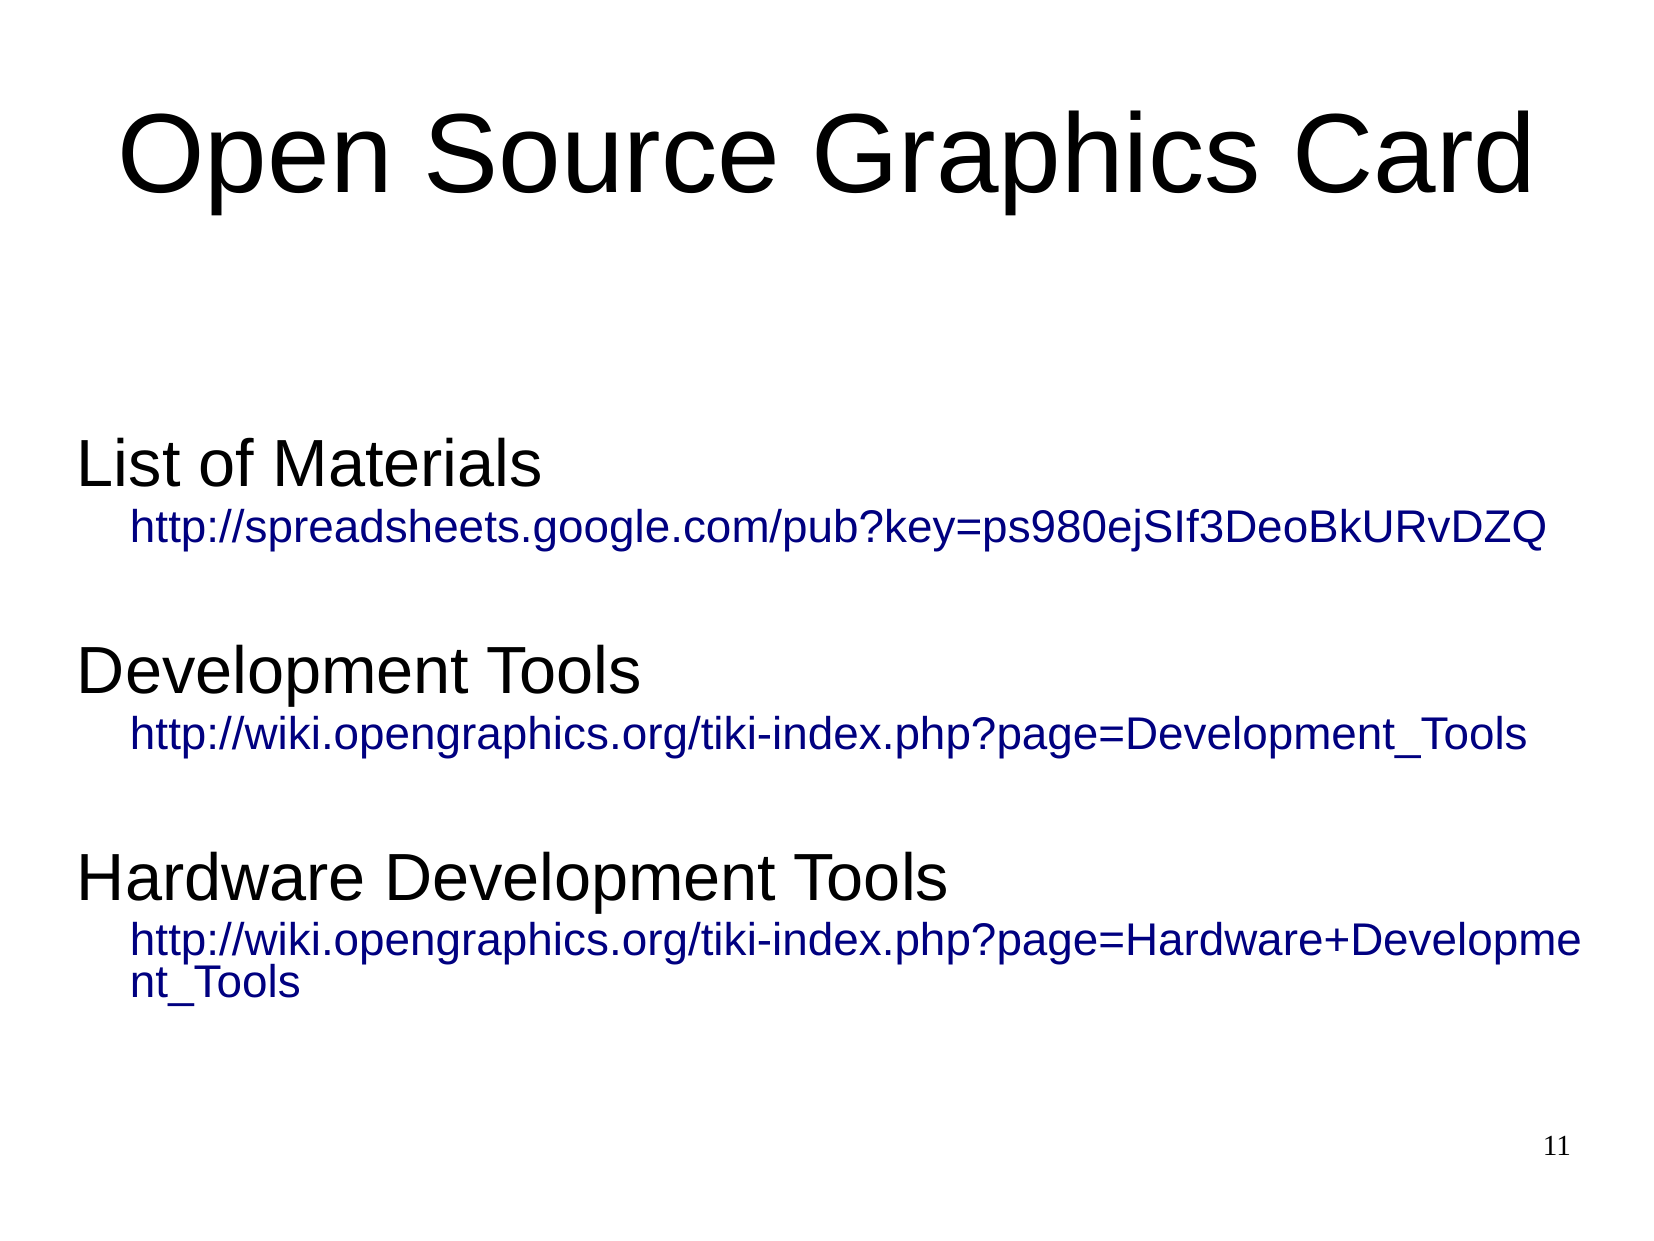

# Open Source Graphics Card
List of Materials
http://spreadsheets.google.com/pub?key=ps980ejSIf3DeoBkURvDZQ
Development Tools
http://wiki.opengraphics.org/tiki-index.php?page=Development_Tools
Hardware Development Tools
http://wiki.opengraphics.org/tiki-index.php?page=Hardware+Development_Tools
11